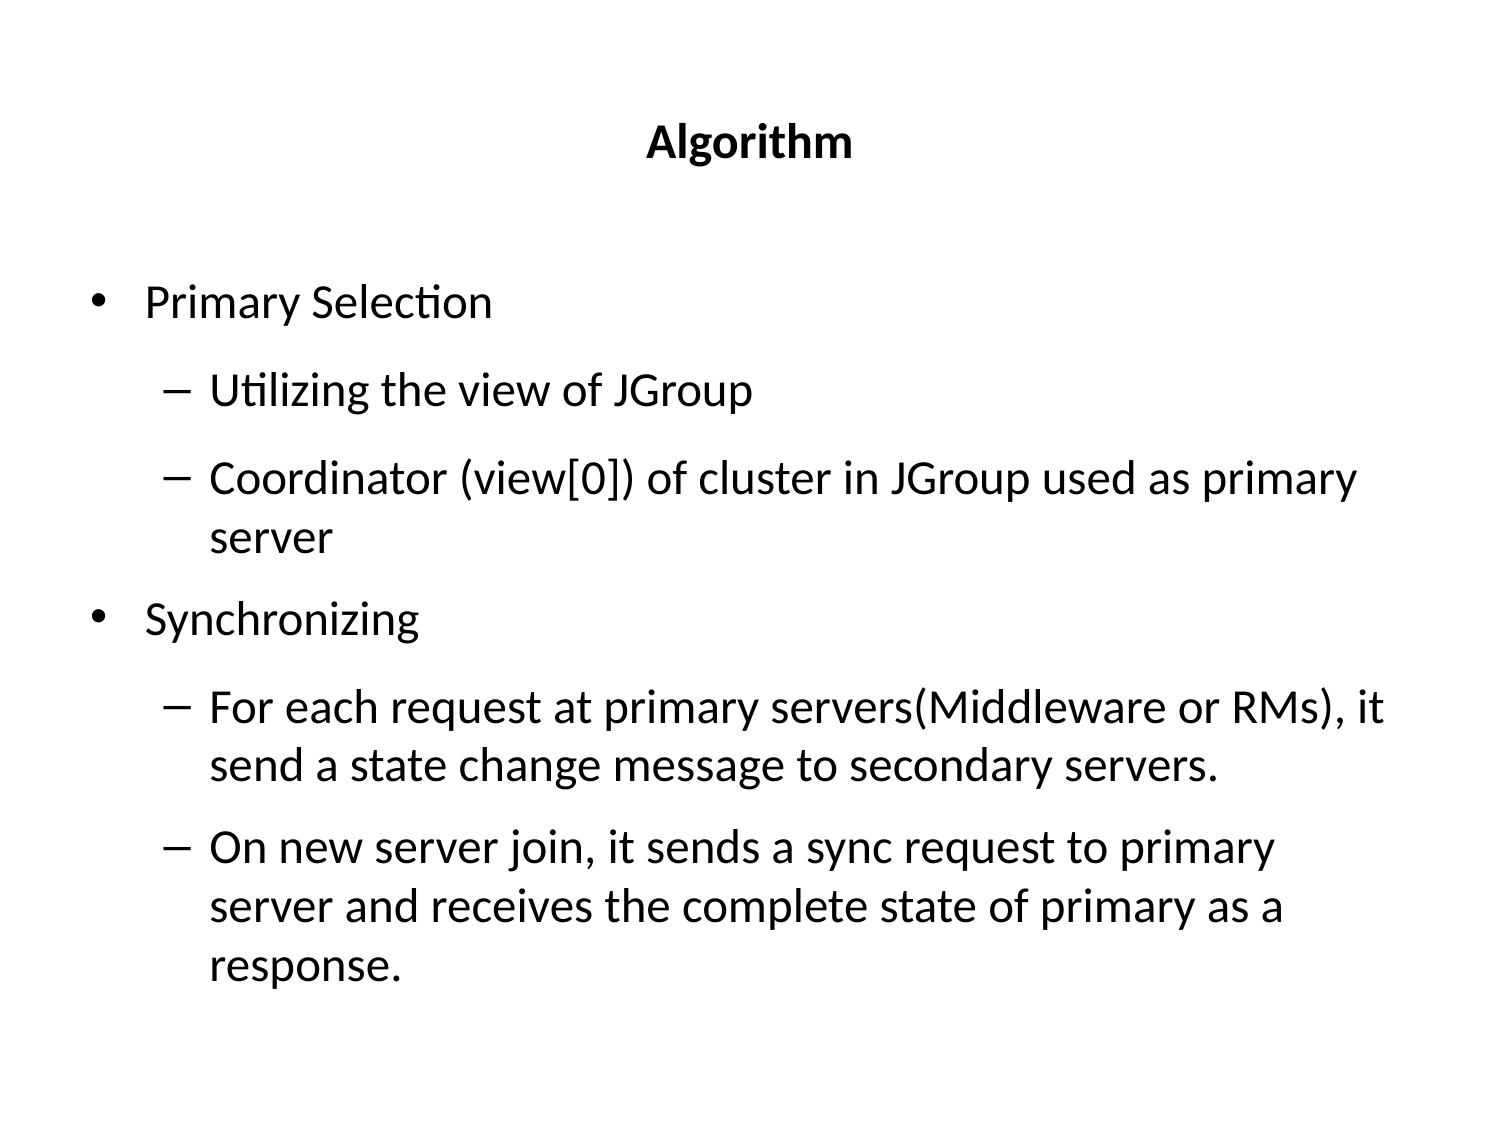

# Algorithm
Primary Selection
Utilizing the view of JGroup
Coordinator (view[0]) of cluster in JGroup used as primary server
Synchronizing
For each request at primary servers(Middleware or RMs), it send a state change message to secondary servers.
On new server join, it sends a sync request to primary server and receives the complete state of primary as a response.